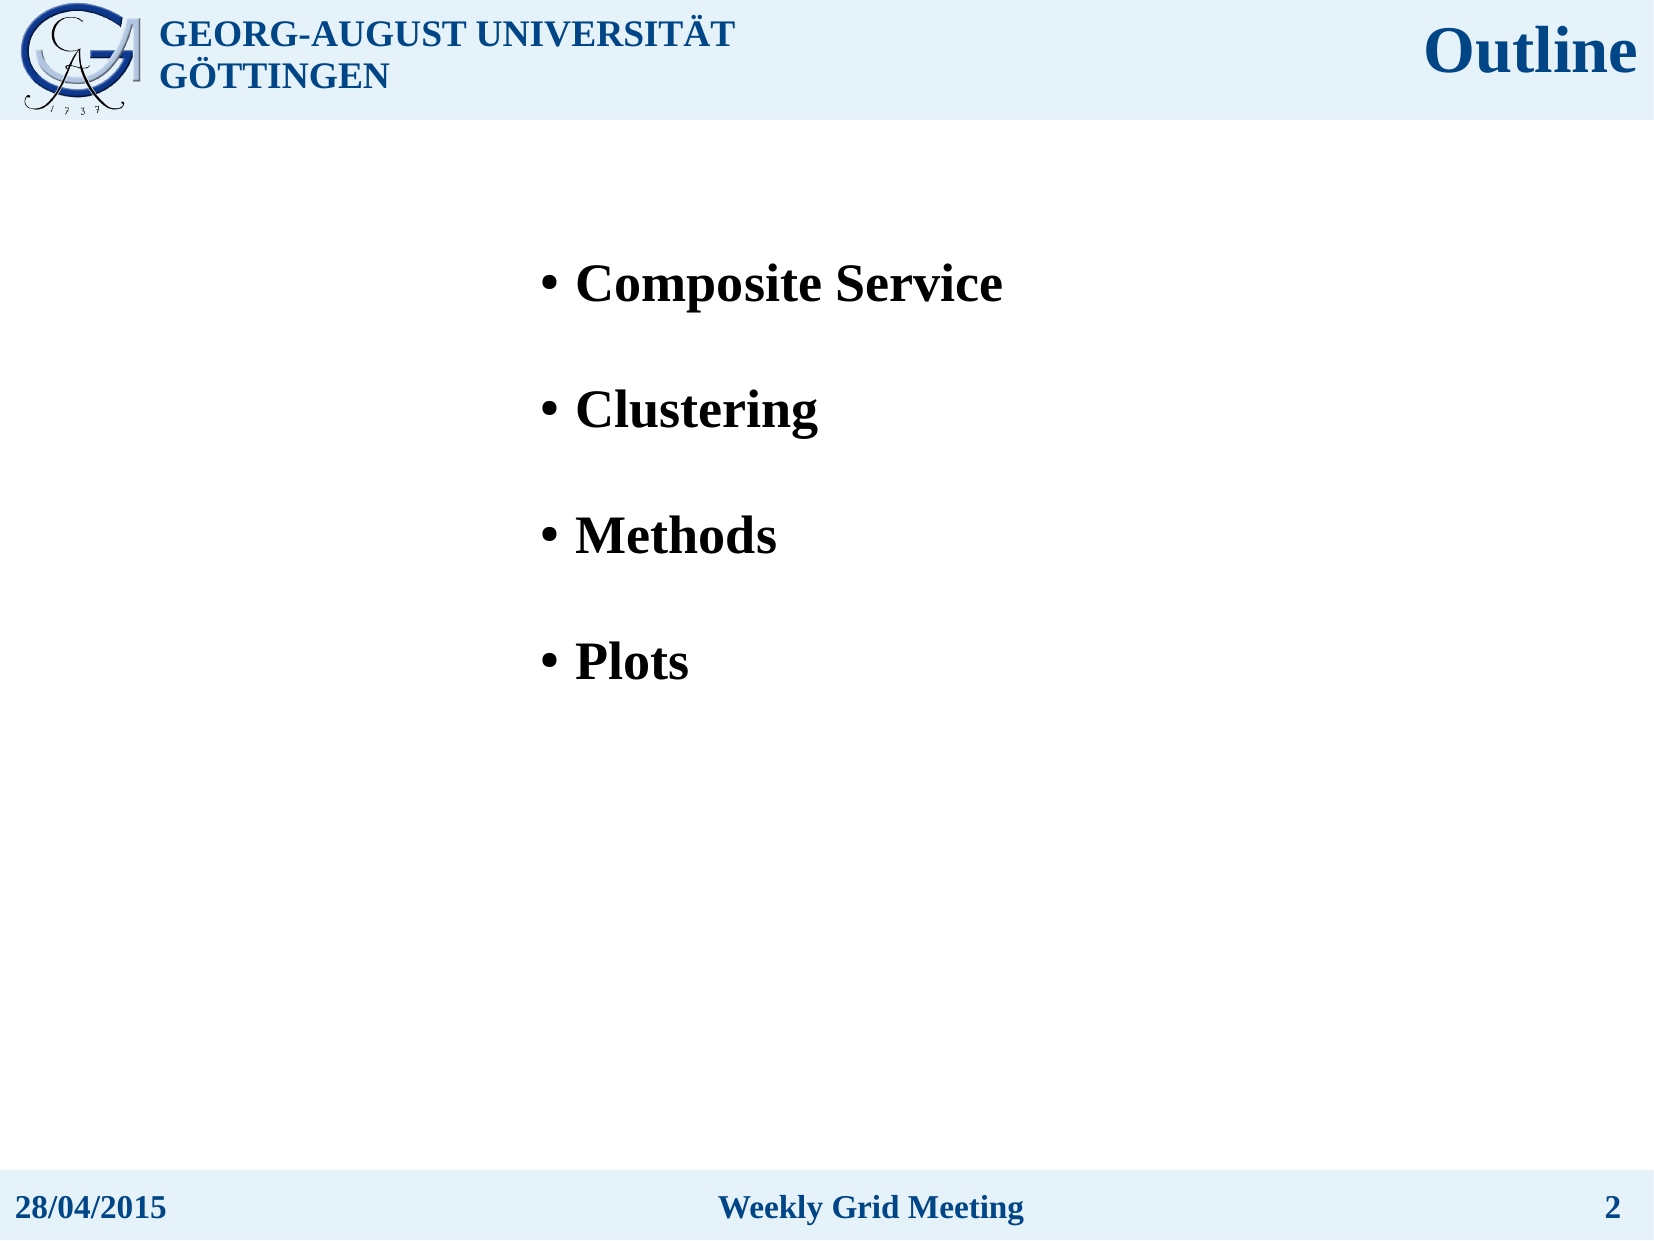

GEORG-AUGUST UNIVERSITÄT GÖTTINGEN
Outline
Composite Service
Clustering
Methods
Plots
28/04/2015
Weekly Grid Meeting
2